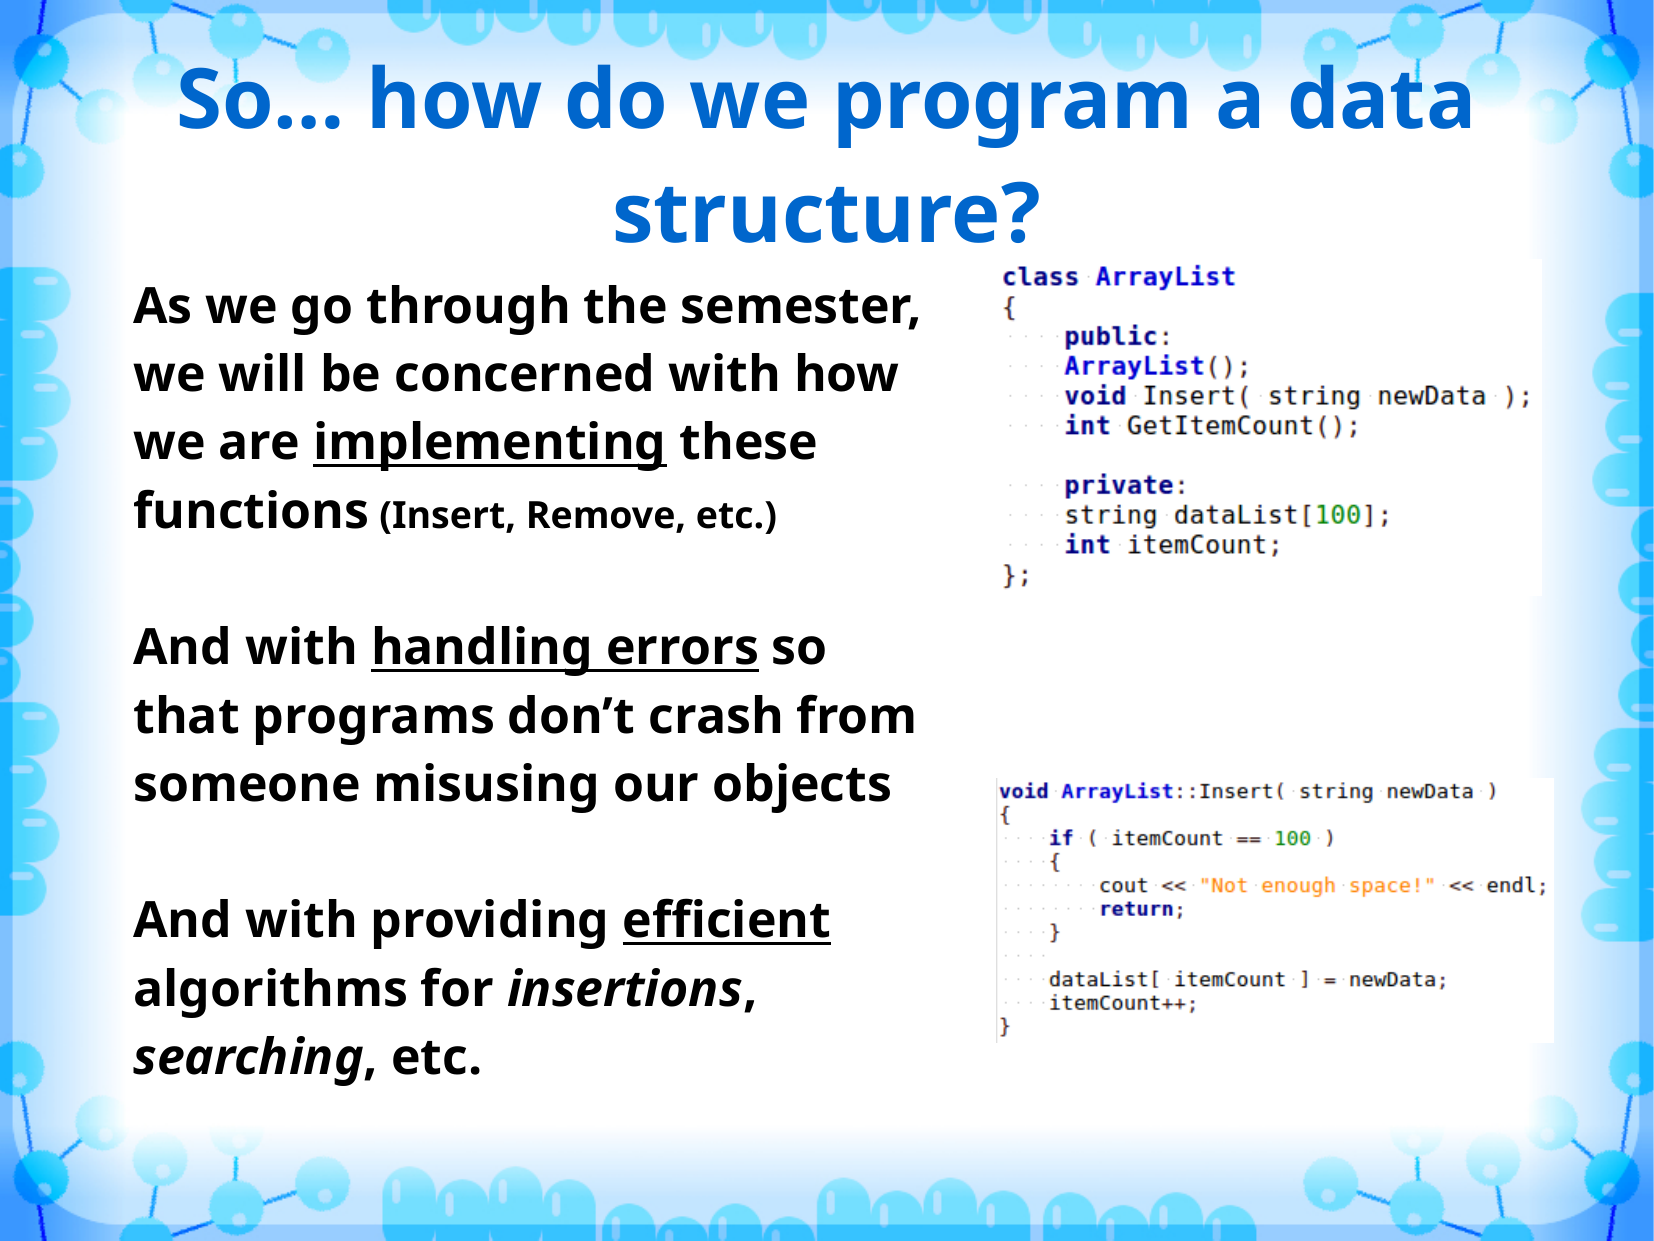

# So… how do we program a data structure?
As we go through the semester, we will be concerned with how we are implementing these functions (Insert, Remove, etc.)
And with handling errors so that programs don’t crash from someone misusing our objects
And with providing efficient algorithms for insertions, searching, etc.